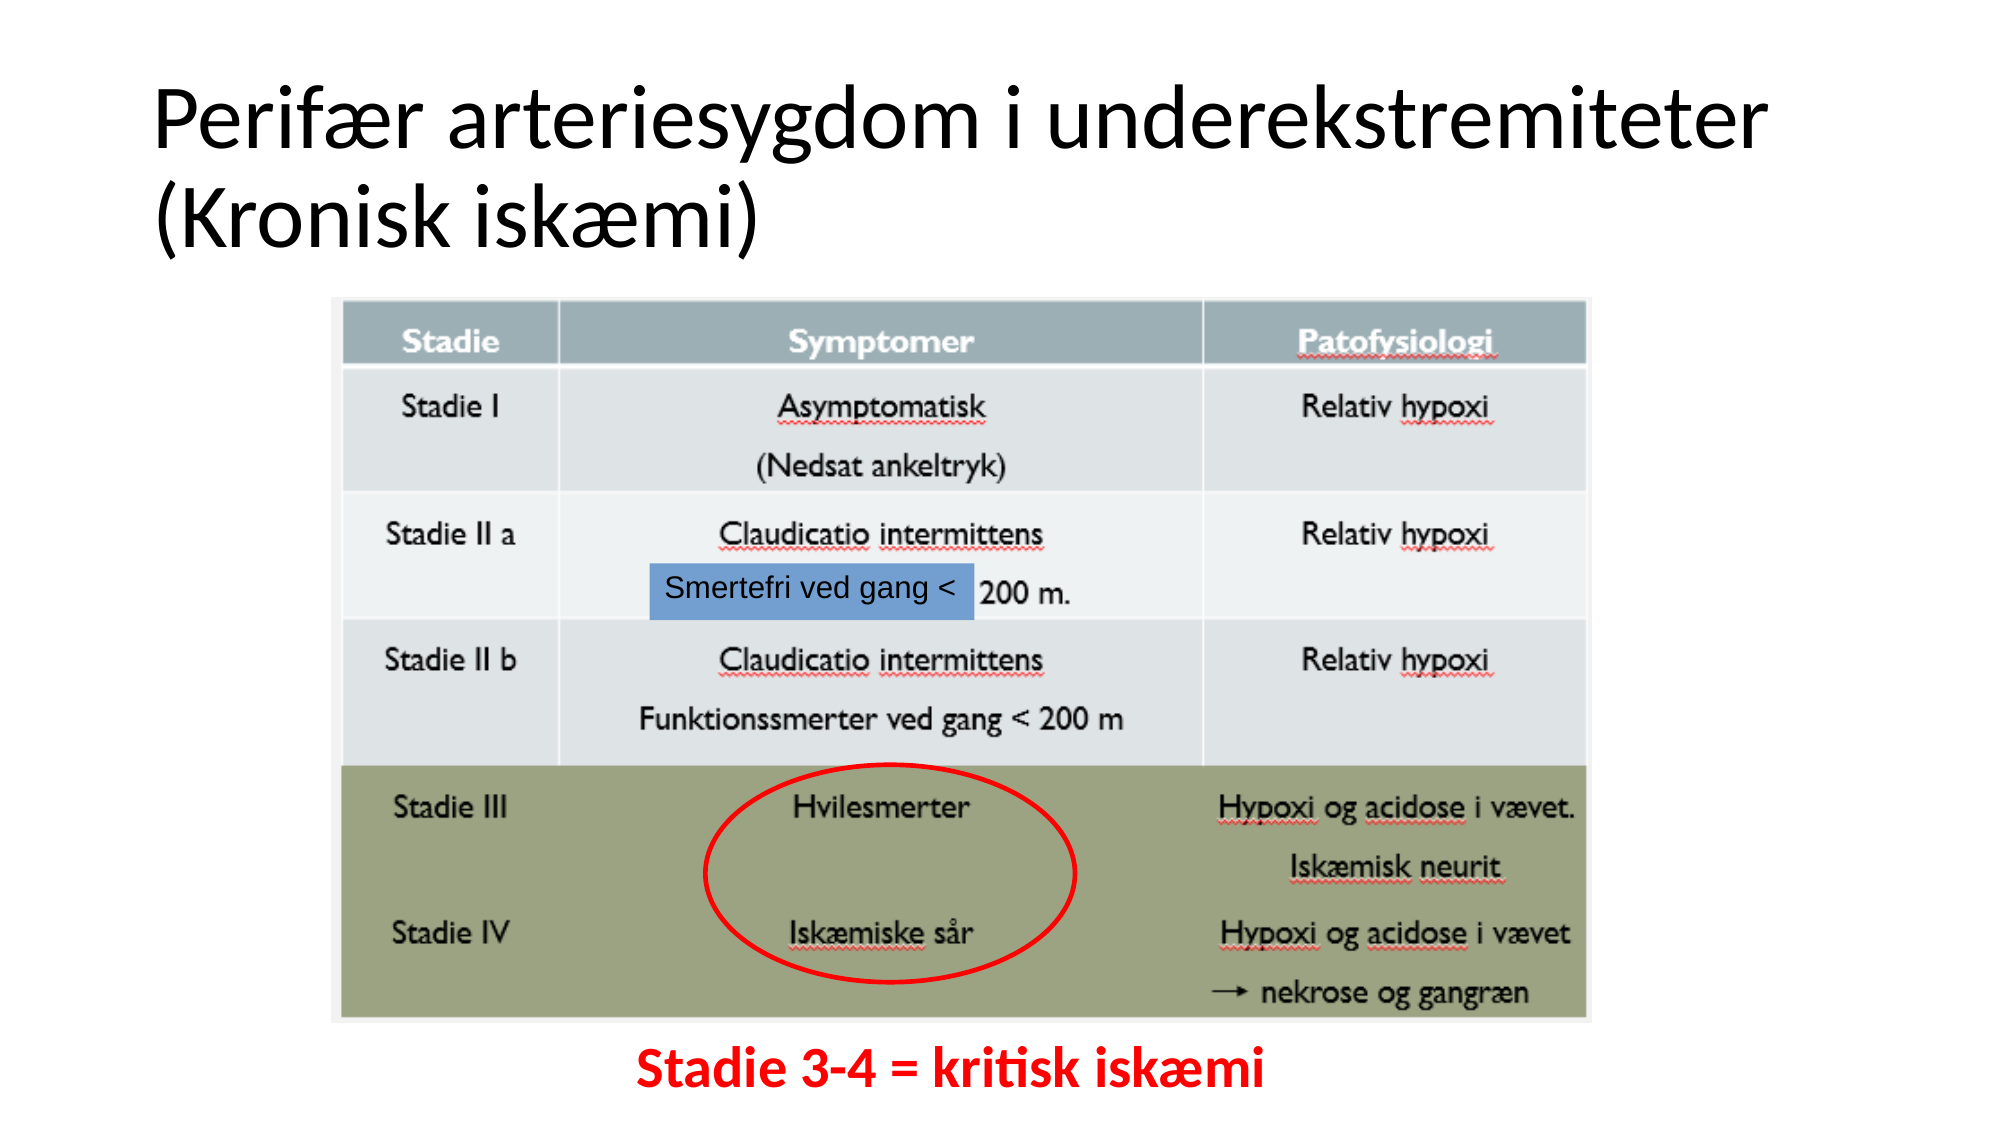

# Perifær arteriesygdom i underekstremiteter (Kronisk iskæmi)
Smertefri ved gang <
Stadie 3-4 = kritisk iskæmi